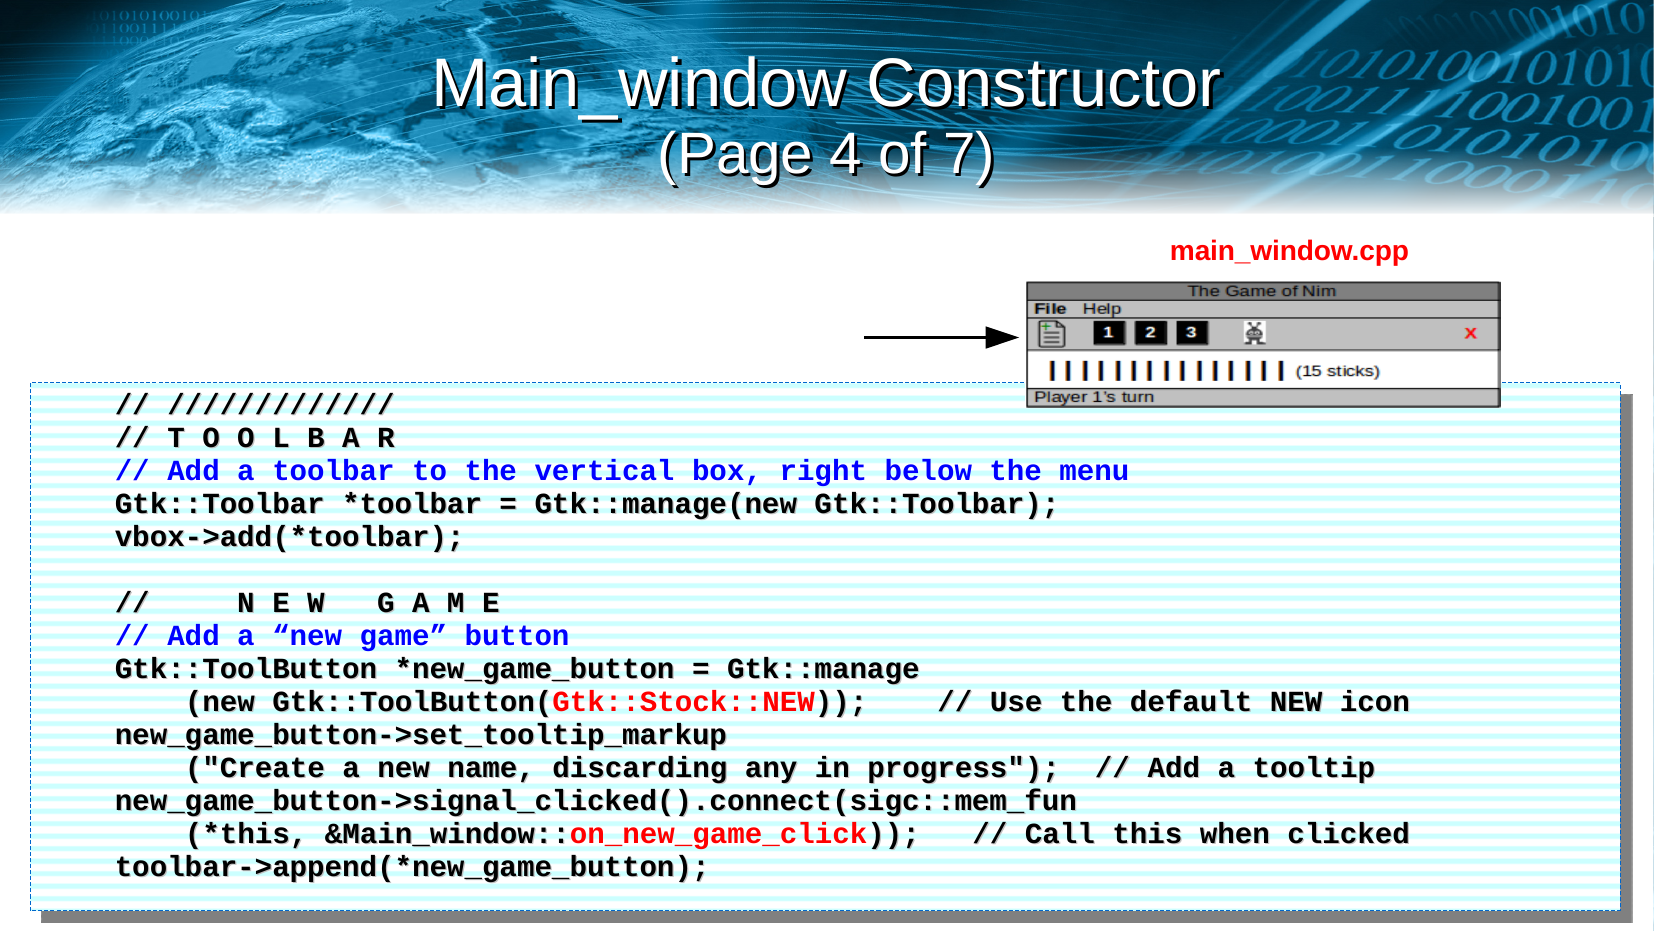

# Main_window Constructor (Page 4 of 7)
main_window.cpp
 // /////////////
 // T O O L B A R
 // Add a toolbar to the vertical box, right below the menu
 Gtk::Toolbar *toolbar = Gtk::manage(new Gtk::Toolbar);
 vbox->add(*toolbar);
 // N E W G A M E
 // Add a “new game” button
 Gtk::ToolButton *new_game_button = Gtk::manage
 (new Gtk::ToolButton(Gtk::Stock::NEW)); // Use the default NEW icon
 new_game_button->set_tooltip_markup
 ("Create a new name, discarding any in progress"); // Add a tooltip
 new_game_button->signal_clicked().connect(sigc::mem_fun
 (*this, &Main_window::on_new_game_click)); // Call this when clicked
 toolbar->append(*new_game_button);